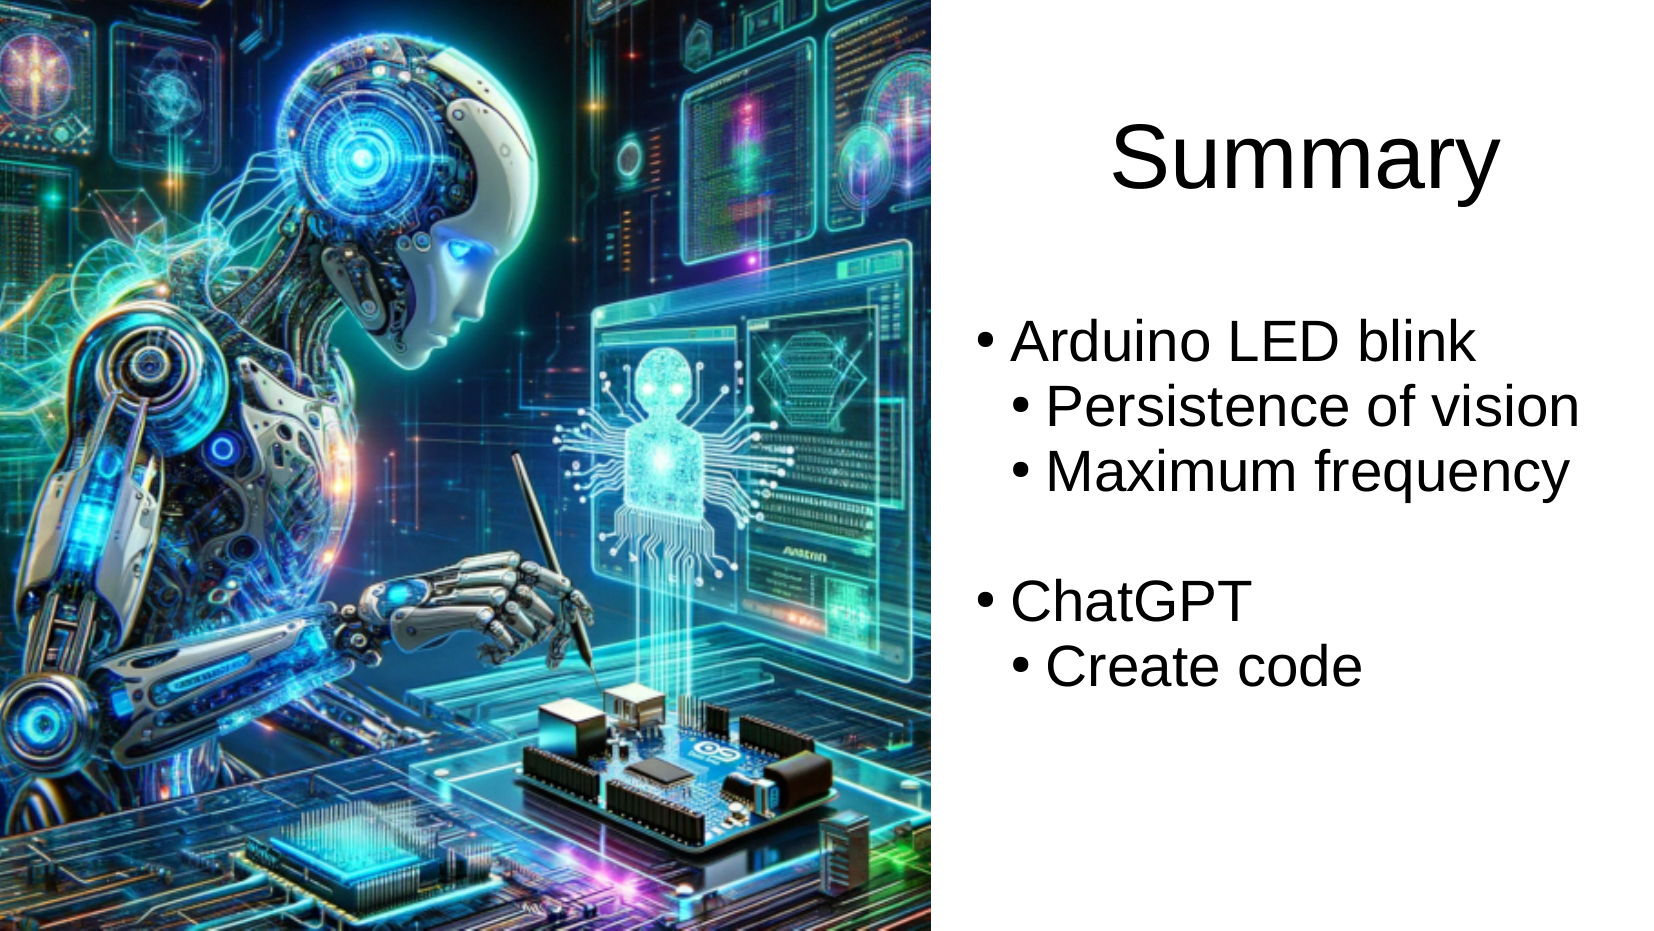

# Summary
Arduino LED blink
Persistence of vision
Maximum frequency
ChatGPT
Create code